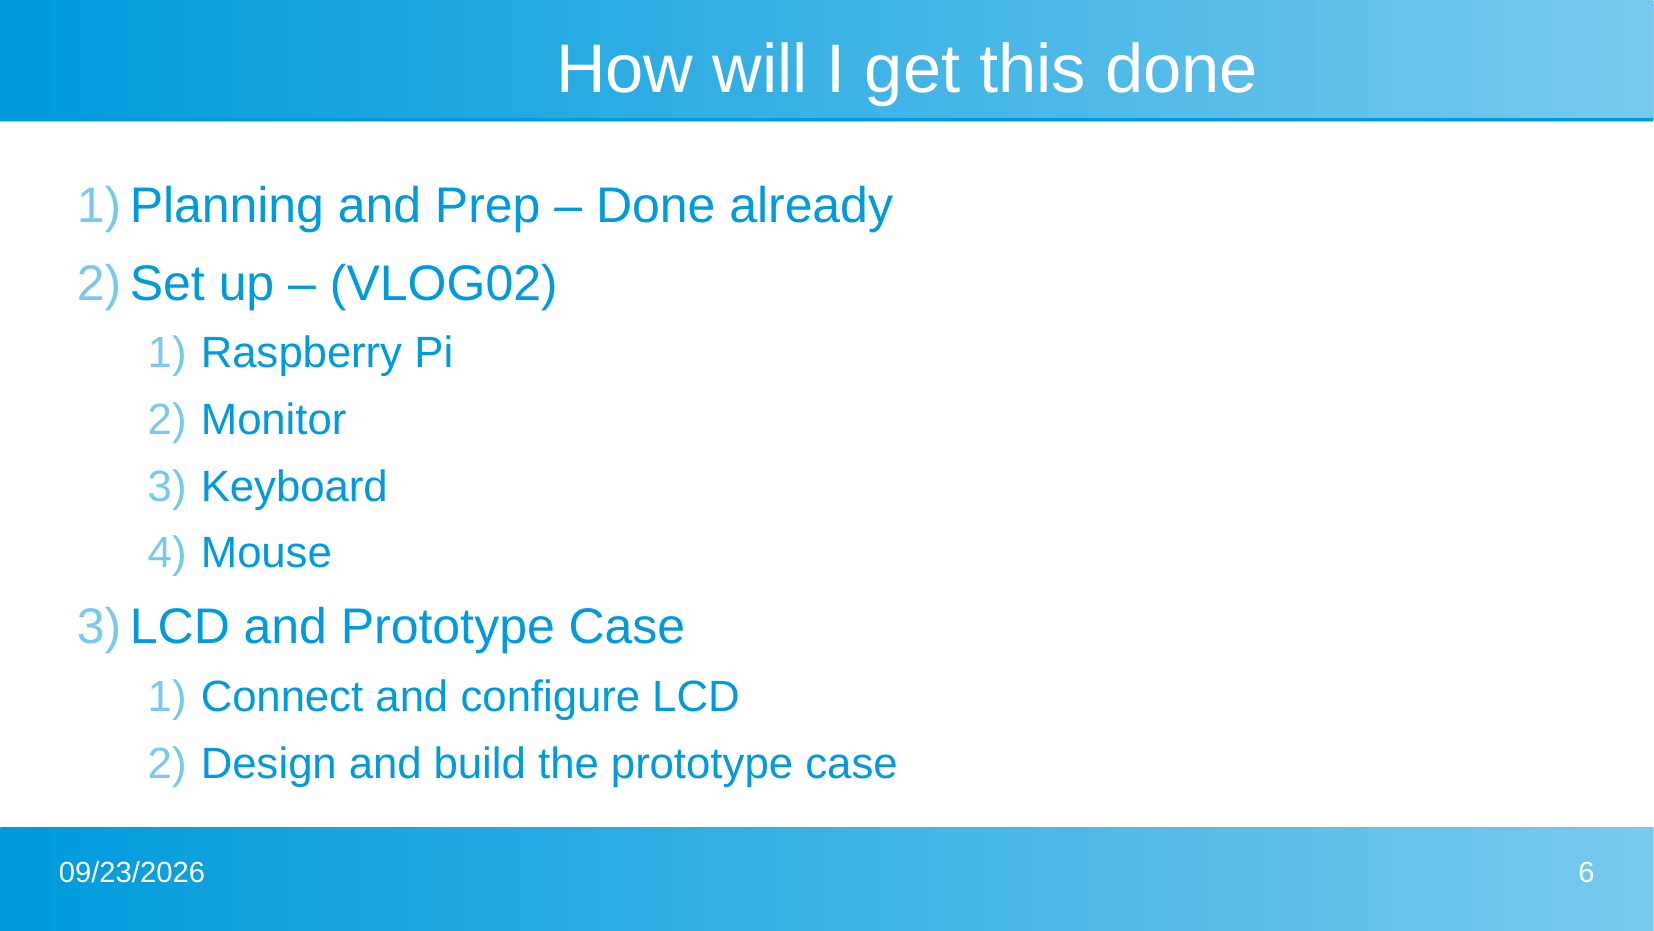

# How will I get this done
Planning and Prep – Done already
Set up – (VLOG02)
Raspberry Pi
Monitor
Keyboard
Mouse
LCD and Prototype Case
Connect and configure LCD
Design and build the prototype case
6